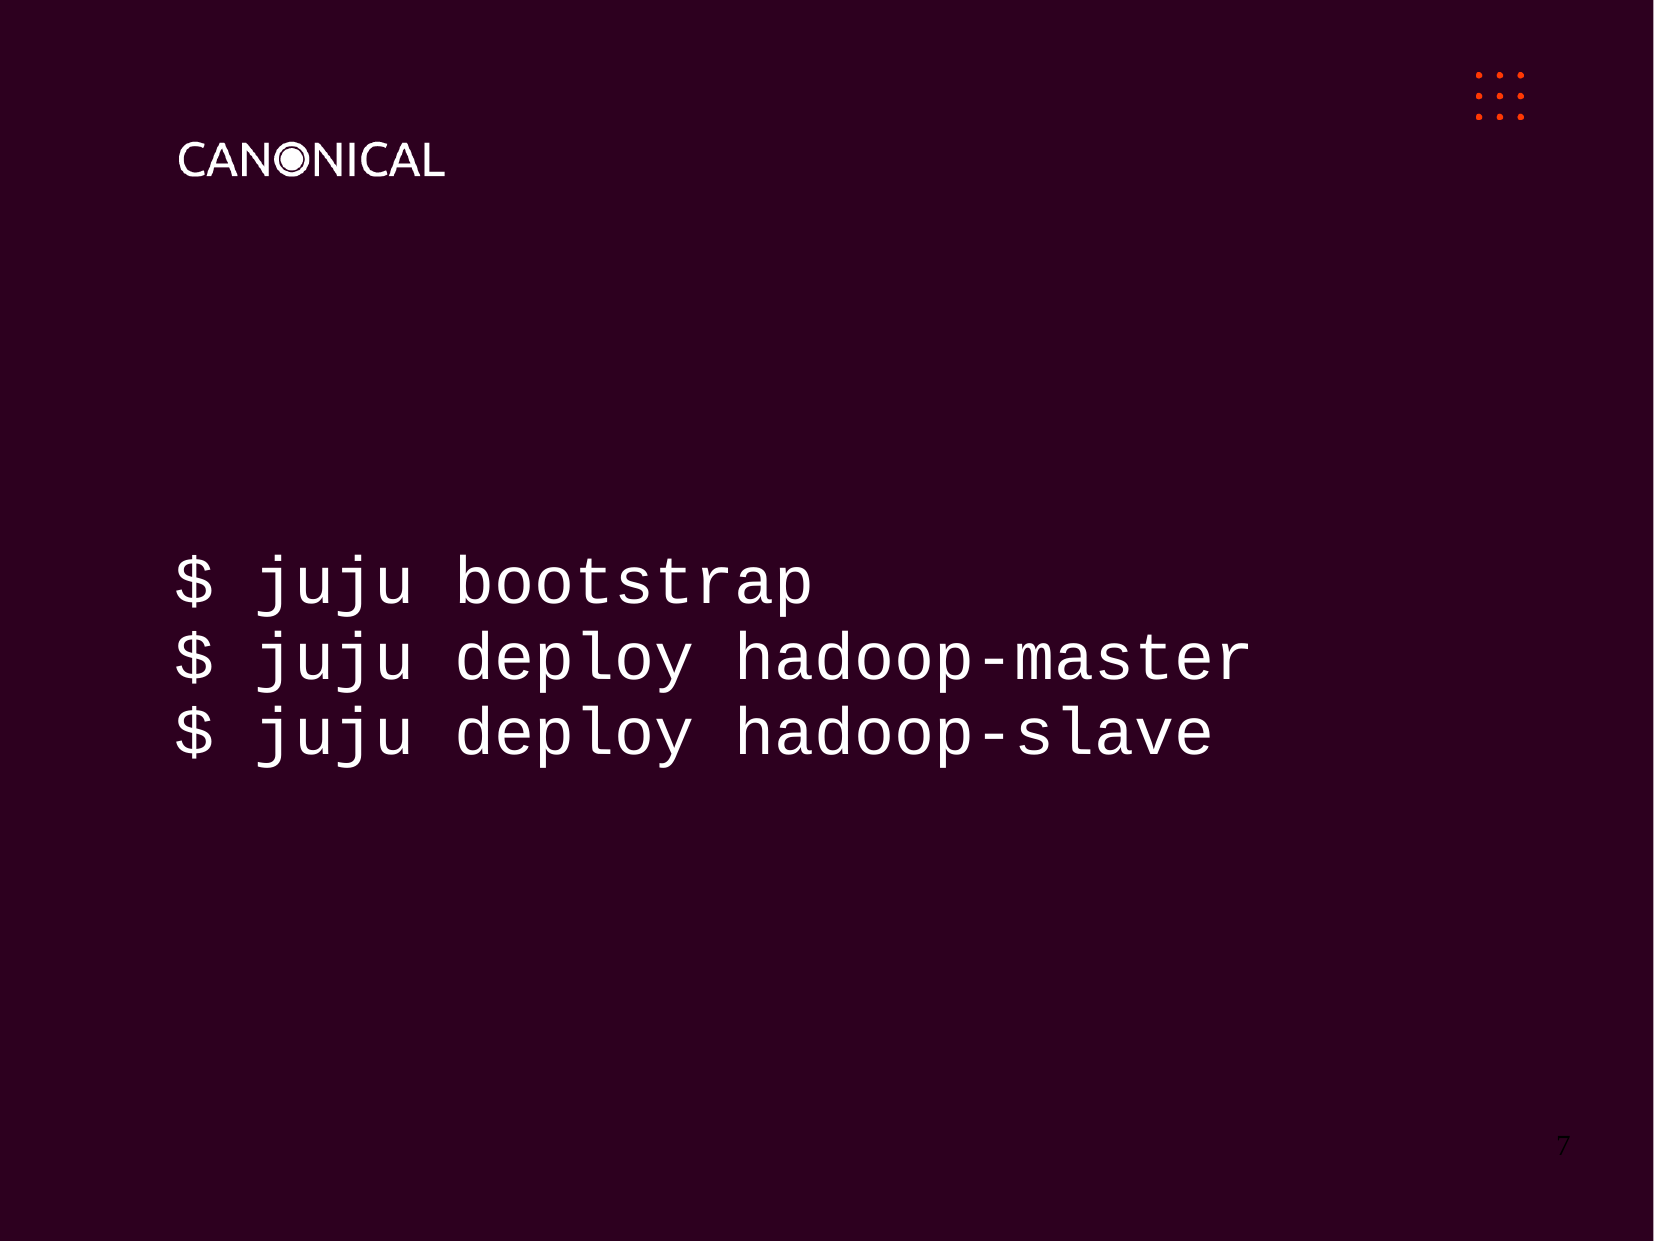

#
$ juju bootstrap
$ juju deploy hadoop-master
$ juju deploy hadoop-slave
7